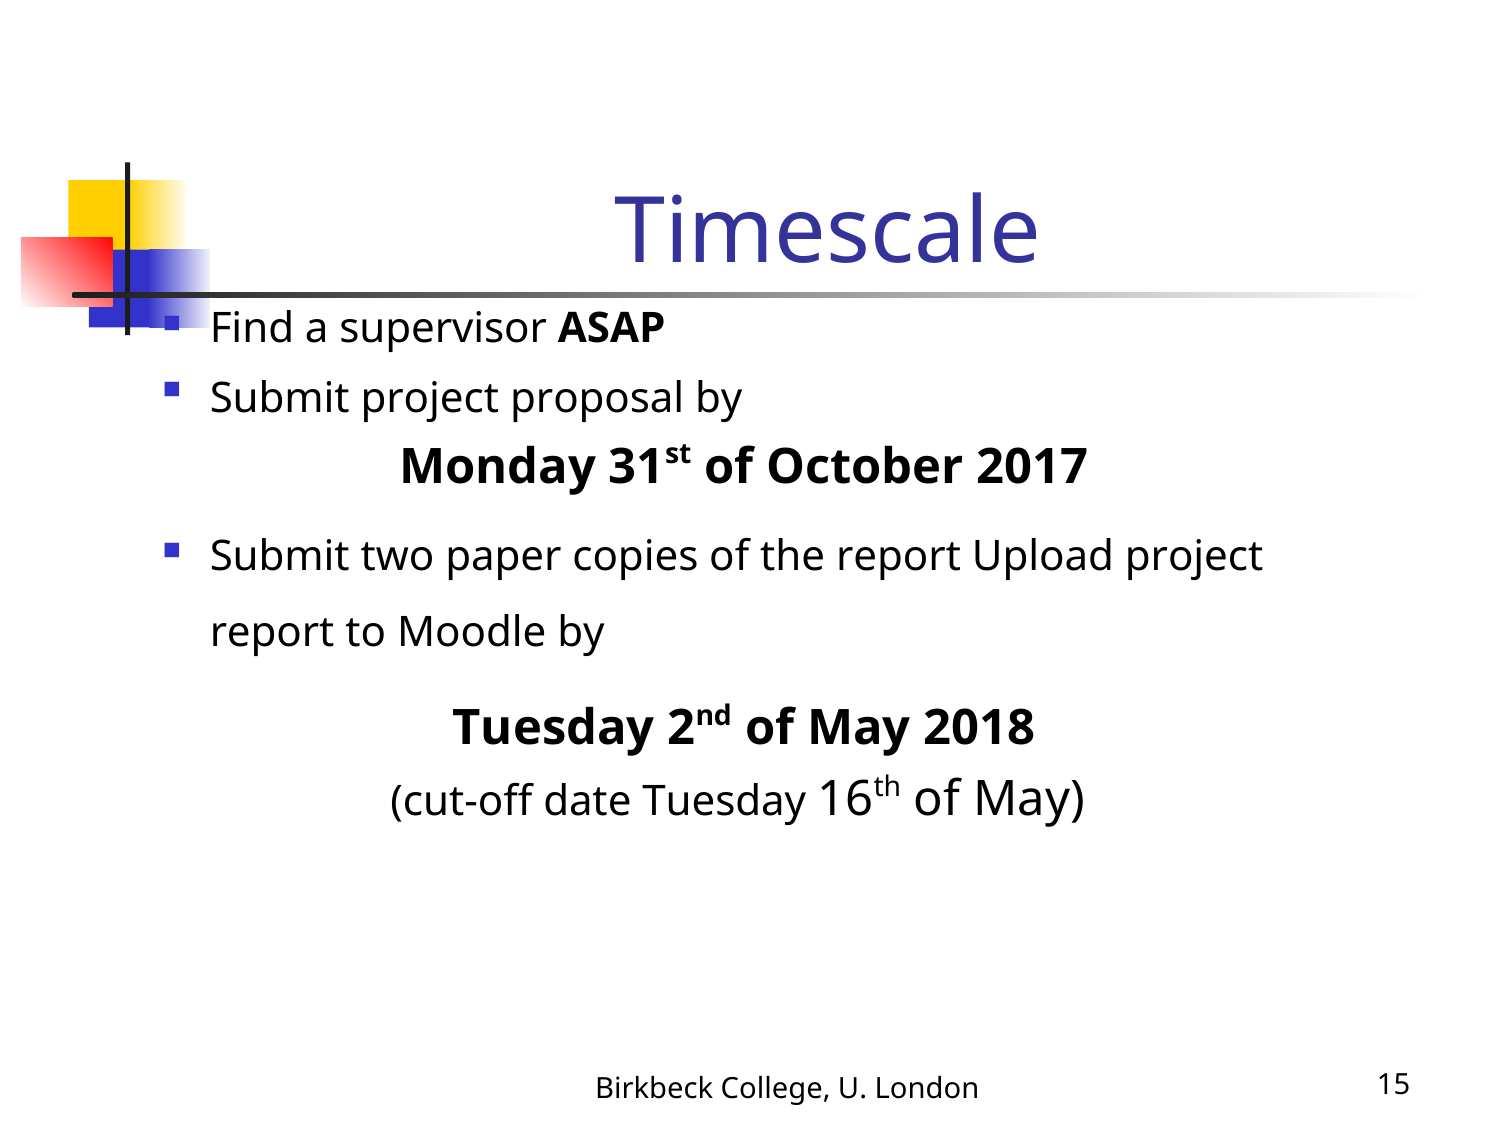

# Timescale
Find a supervisor ASAP
Submit project proposal by
Monday 31st of October 2017
Submit two paper copies of the report Upload project report to Moodle by
Tuesday 2nd of May 2018
(cut-off date Tuesday 16th of May)
Birkbeck College, U. London